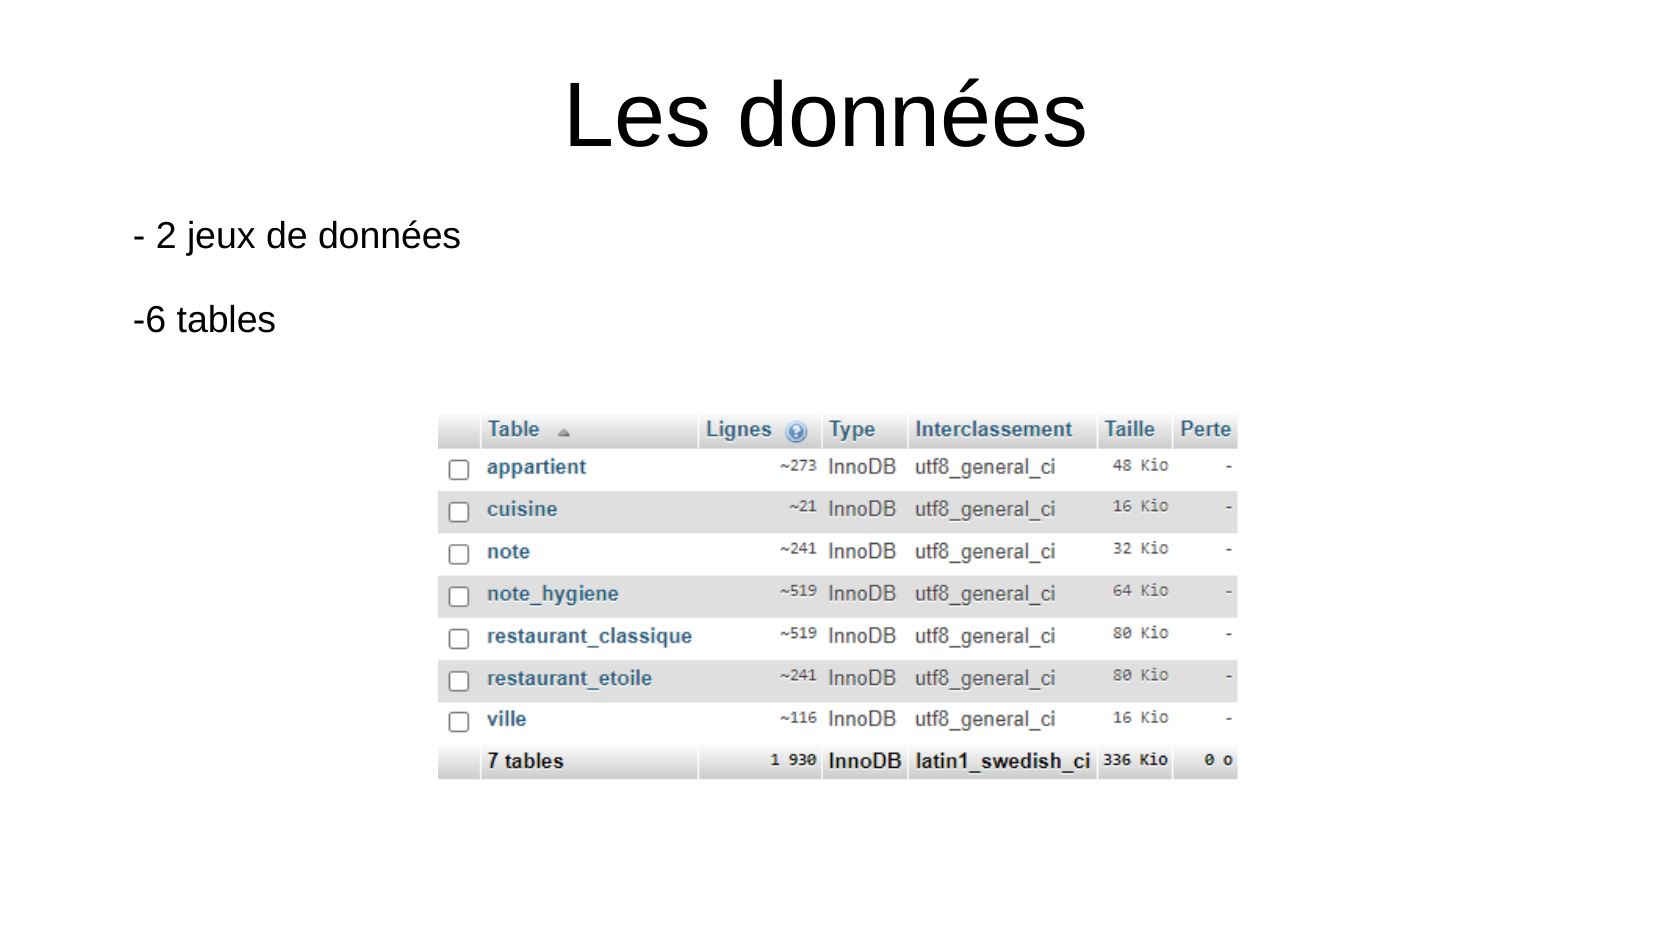

# Les données
- 2 jeux de données
-6 tables